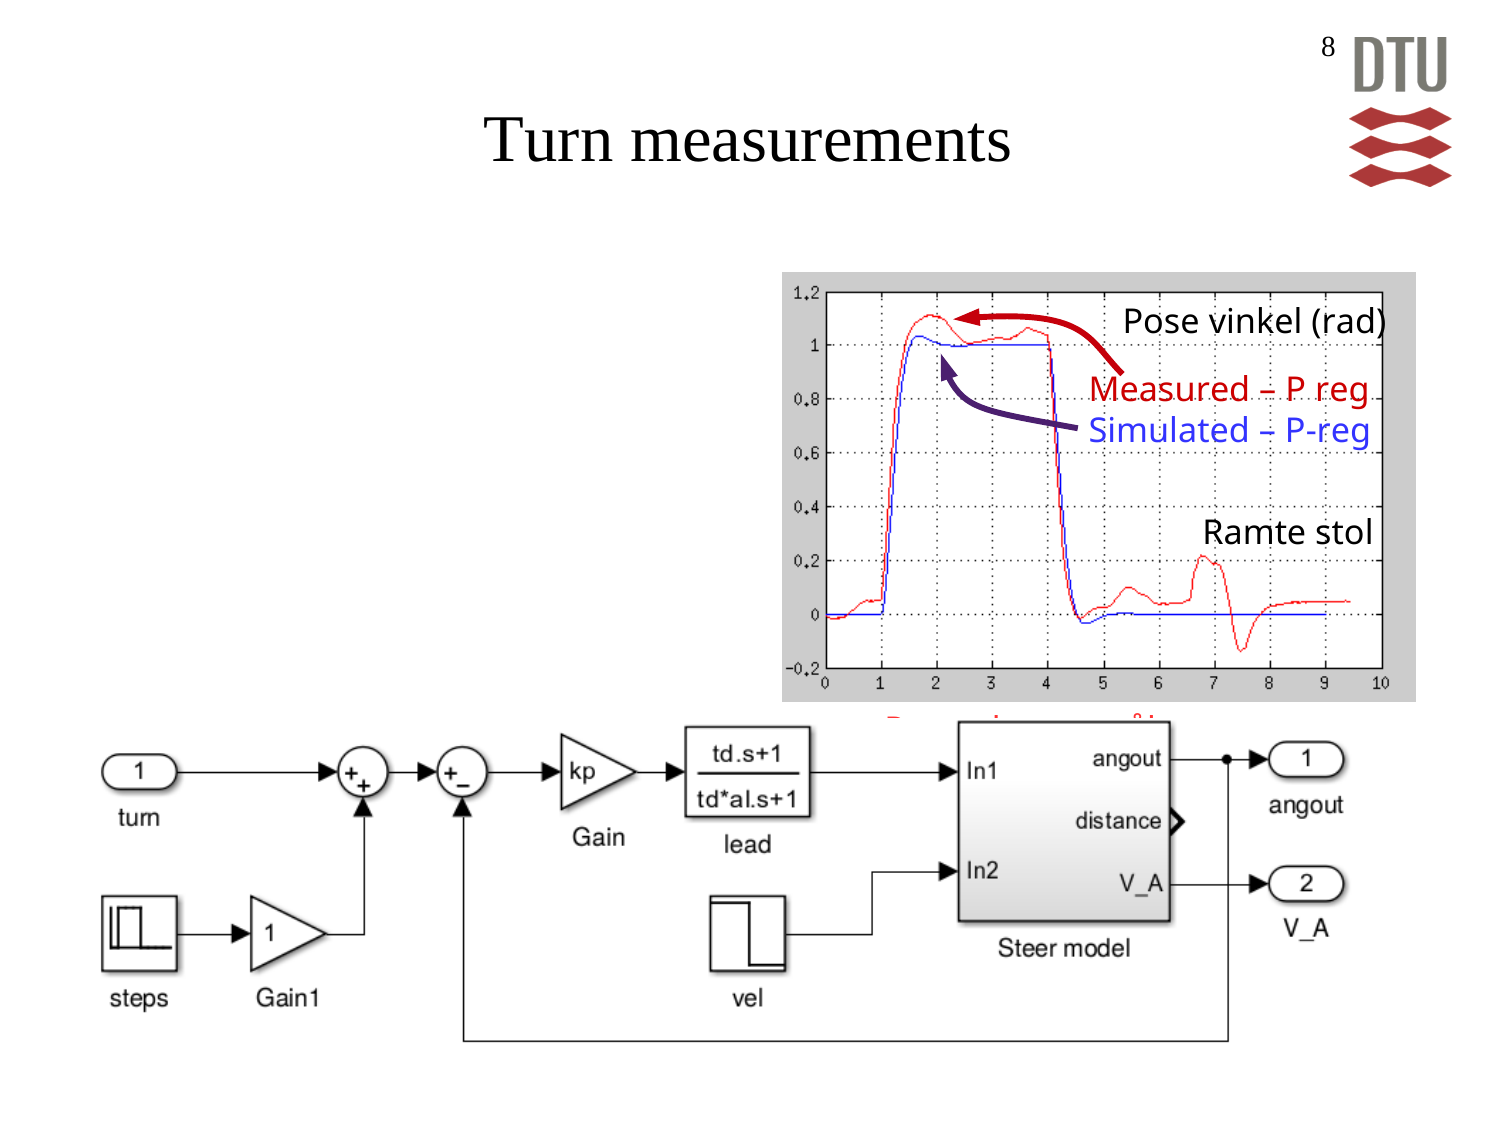

8
# Turn measurements
Pose vinkel (rad)
Measured – P reg
Simulated – P-reg
Ramte stol
P-regulator - målt